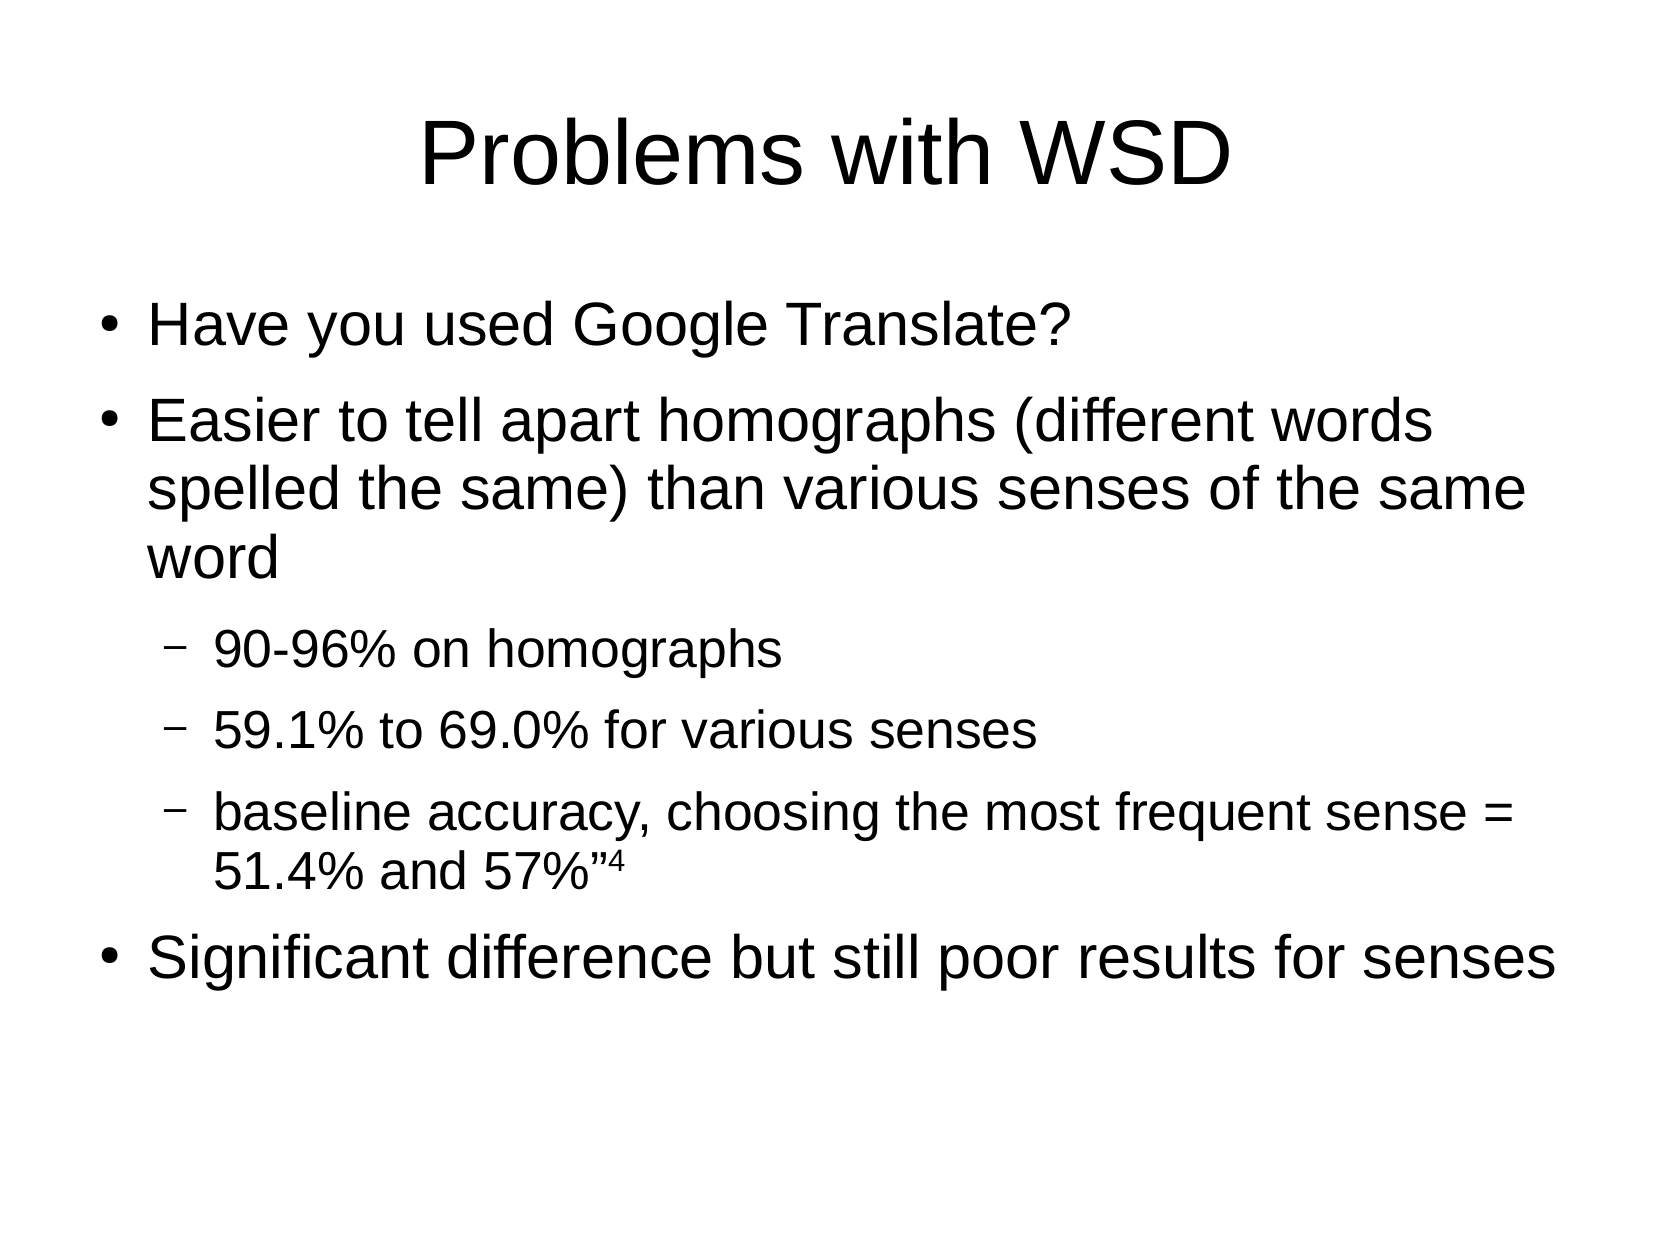

# Problems with WSD
Have you used Google Translate?
Easier to tell apart homographs (different words spelled the same) than various senses of the same word
90-96% on homographs
59.1% to 69.0% for various senses
baseline accuracy, choosing the most frequent sense = 51.4% and 57%”4
Significant difference but still poor results for senses